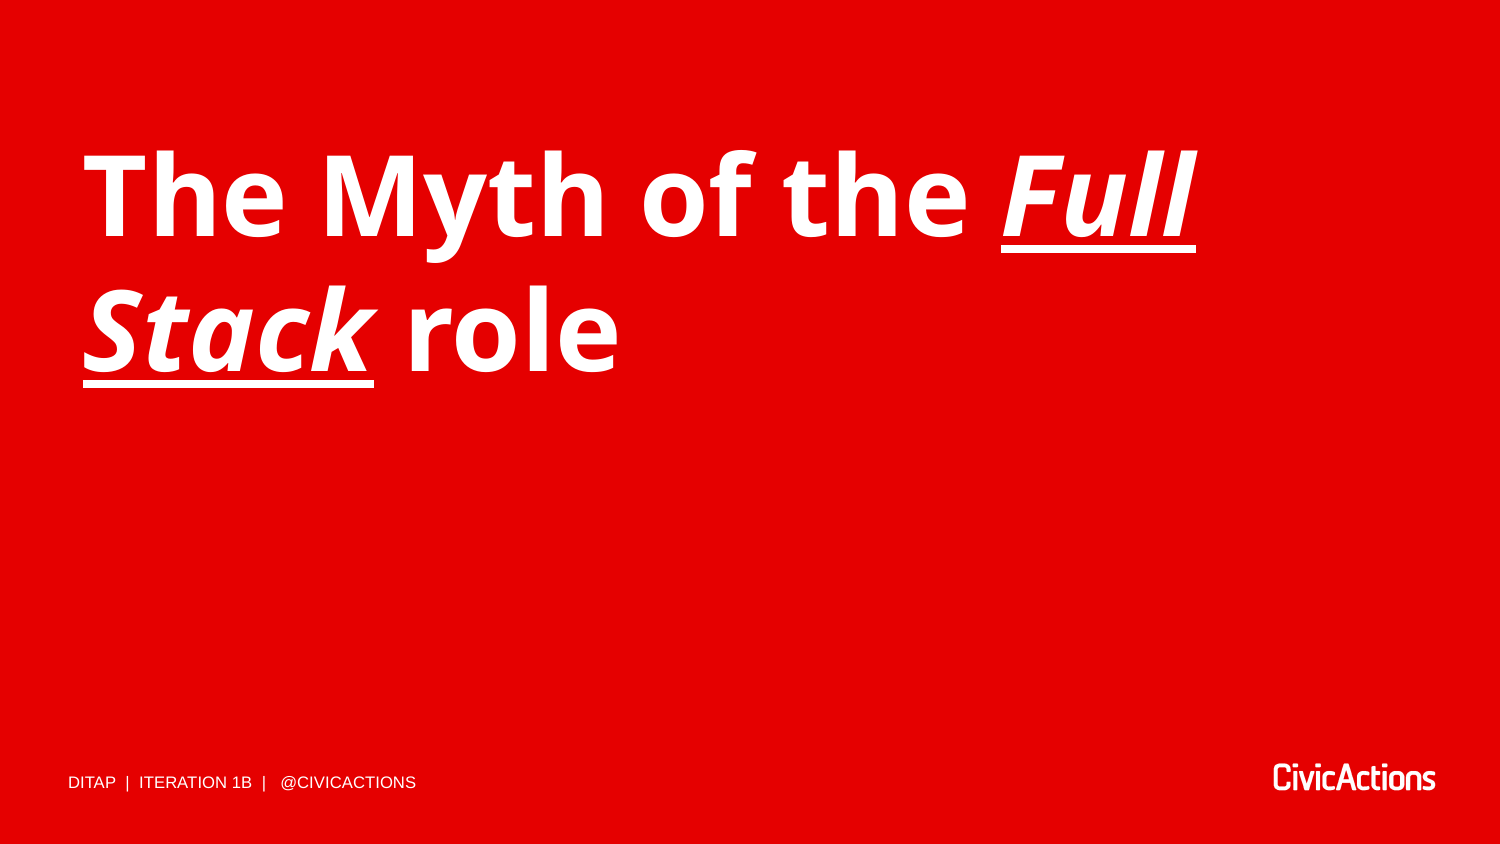

The Myth of the Full Stack role